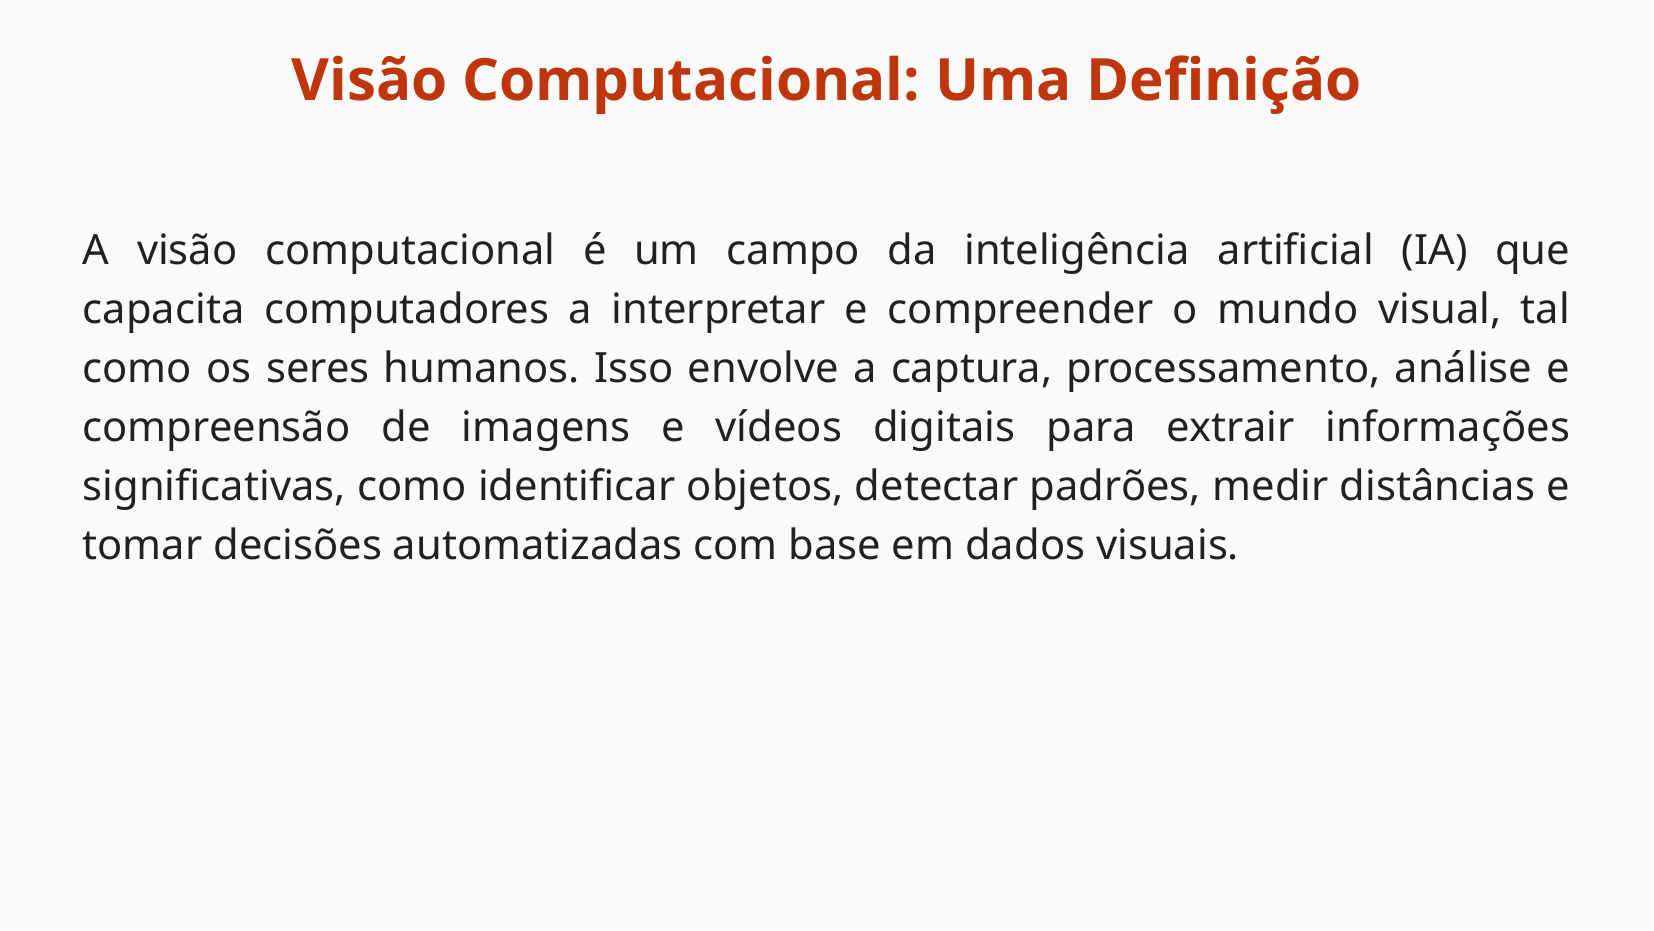

Visão Computacional: Uma Definição
# A visão computacional é um campo da inteligência artificial (IA) que capacita computadores a interpretar e compreender o mundo visual, tal como os seres humanos. Isso envolve a captura, processamento, análise e compreensão de imagens e vídeos digitais para extrair informações significativas, como identificar objetos, detectar padrões, medir distâncias e tomar decisões automatizadas com base em dados visuais.